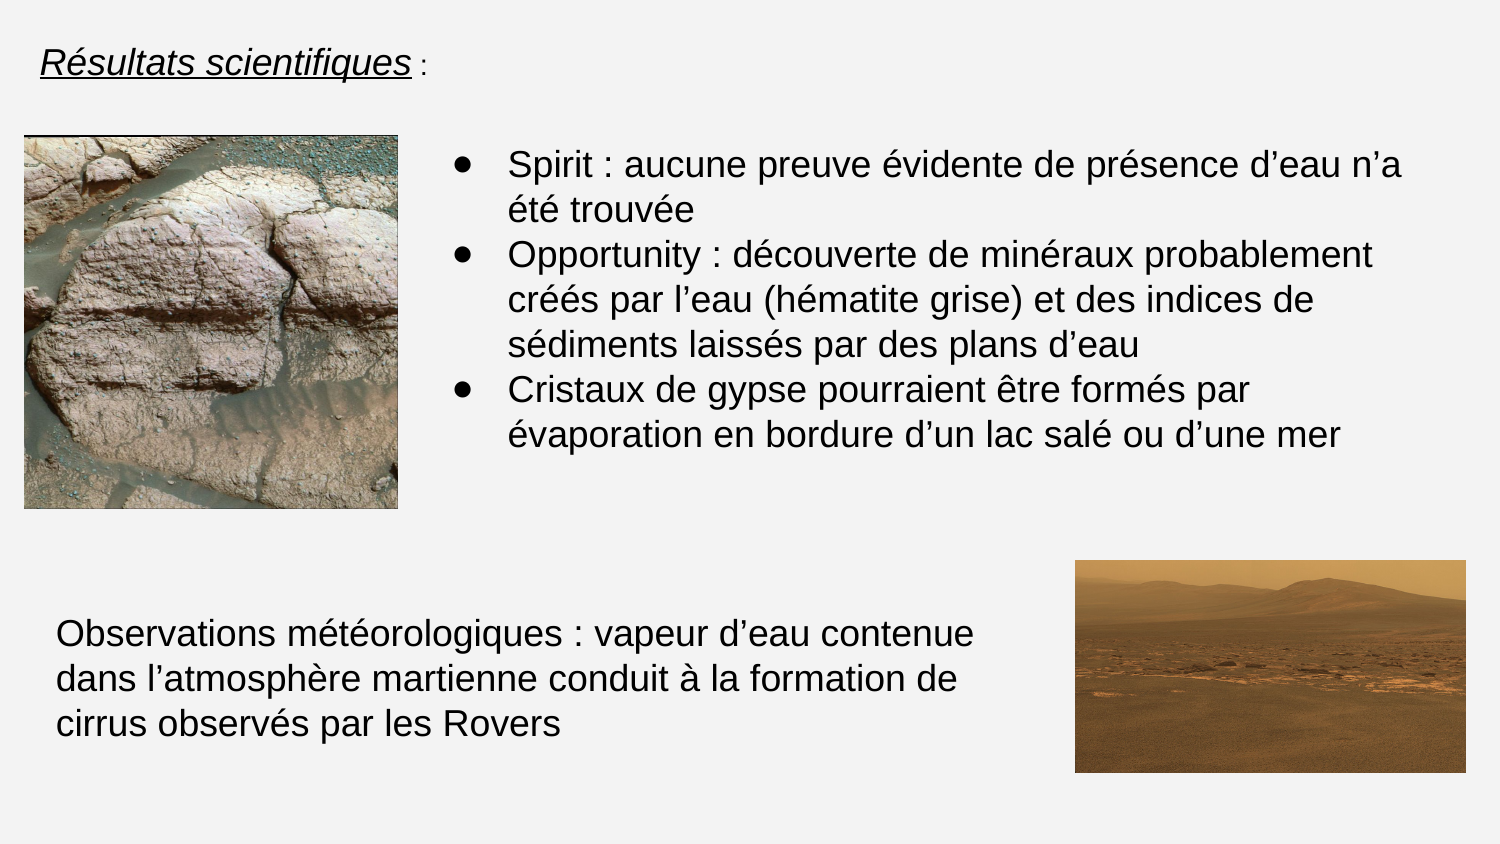

Résultats scientifiques :
Spirit : aucune preuve évidente de présence d’eau n’a été trouvée
Opportunity : découverte de minéraux probablement créés par l’eau (hématite grise) et des indices de sédiments laissés par des plans d’eau
Cristaux de gypse pourraient être formés par évaporation en bordure d’un lac salé ou d’une mer
Observations météorologiques : vapeur d’eau contenue dans l’atmosphère martienne conduit à la formation de cirrus observés par les Rovers